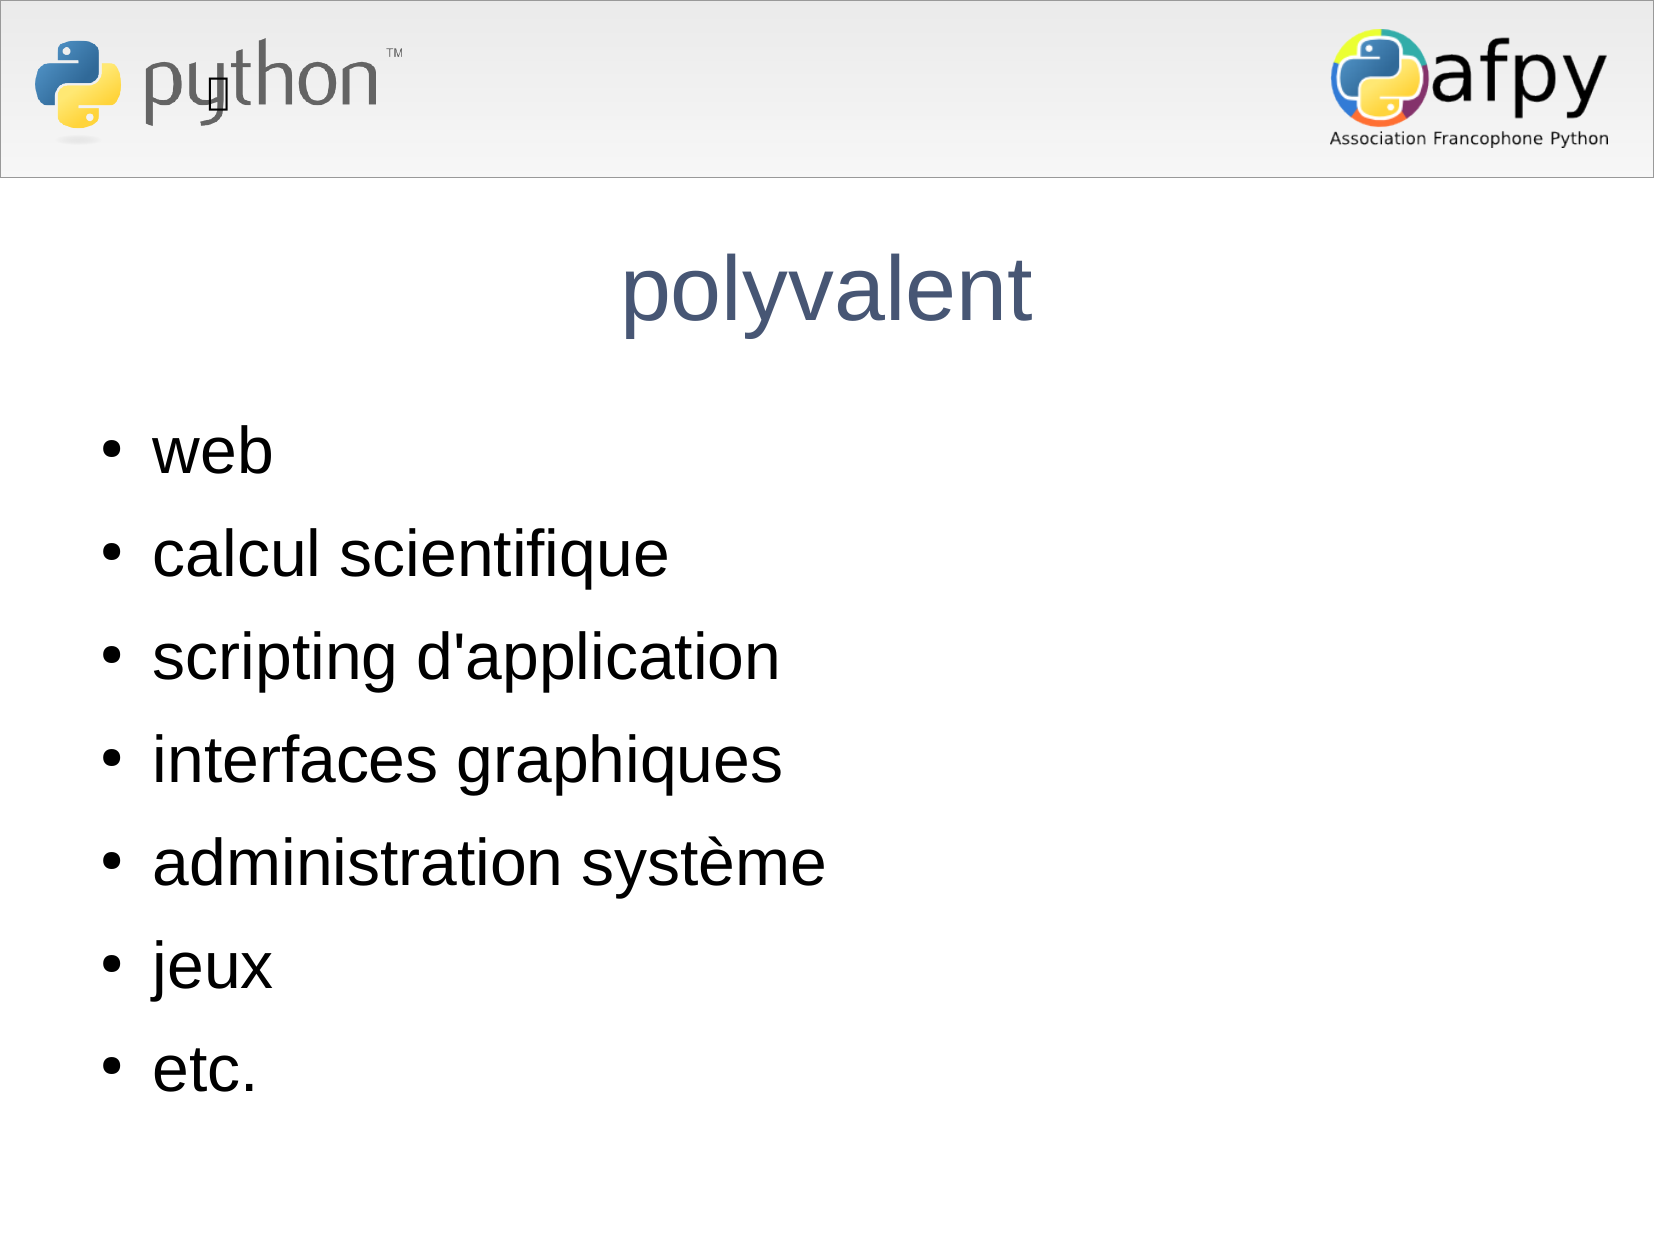

# polyvalent
web
calcul scientifique
scripting d'application
interfaces graphiques
administration système
jeux
etc.